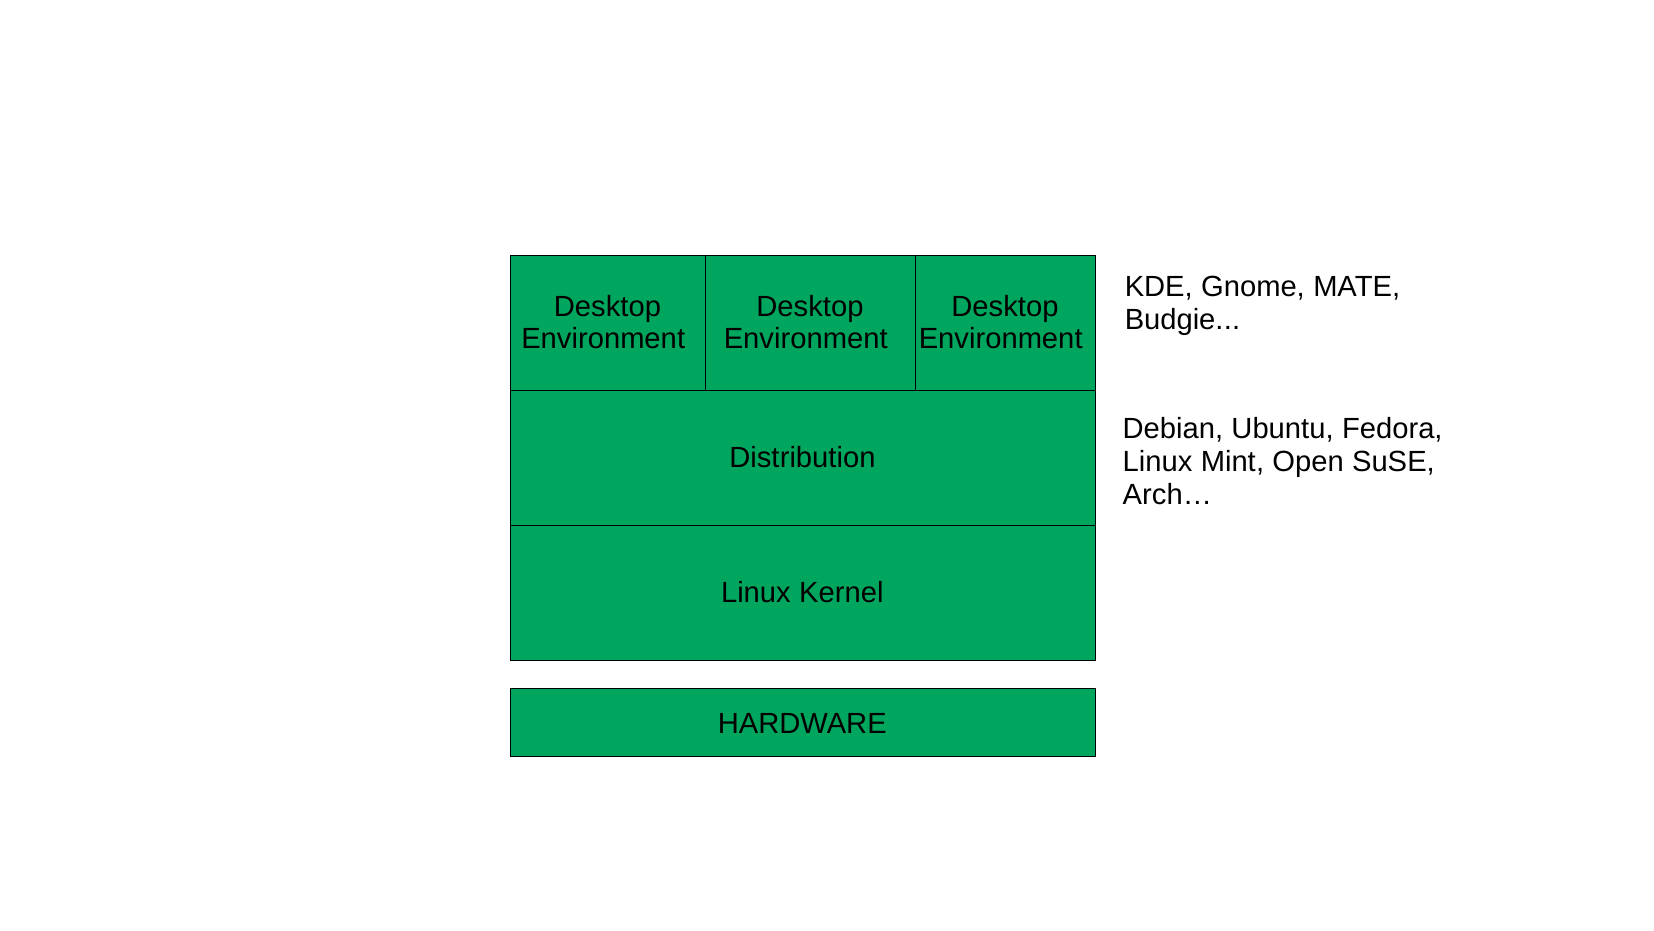

#
Desktop
Environment
Desktop
Environment
Desktop
Environment
Desktop
Environment
KDE, Gnome, MATE,
Budgie...
Distribution
Debian, Ubuntu, Fedora,
Linux Mint, Open SuSE,
Arch…
Linux Kernel
HARDWARE